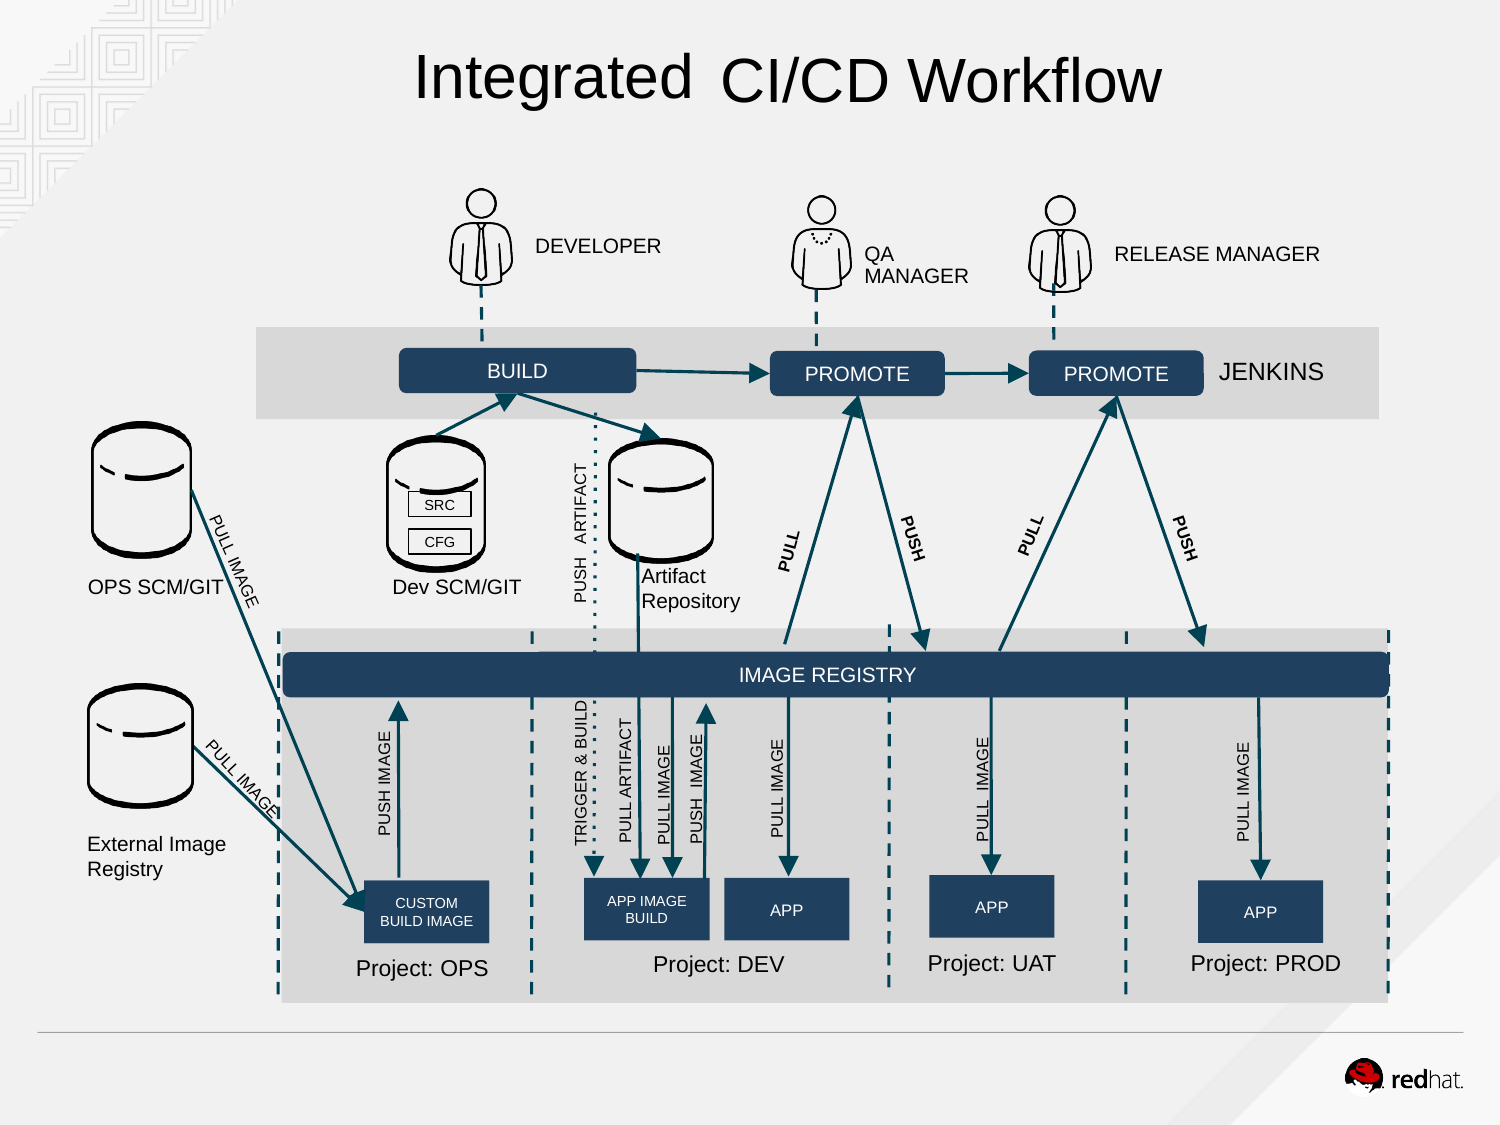

Integrated
 CI/CD Workflow
DEVELOPER
QA MANAGER
RELEASE MANAGER
BUILD
JENKINS
PROMOTE
PROMOTE
SRC
PUSH ARTIFACT
PULL
PULL
CFG
PUSH
PUSH
Artifact Repository
OPS SCM/GIT
Dev SCM/GIT
PULL IMAGE
 IMAGE REGISTRY
 IMAGE REGISTRY
TRIGGER & BUILD
PUSH IMAGE
PULL IMAGE
PULL IMAGE
 PULL IMAGE
 PULL ARTIFACT
 PULL IMAGE
 PUSH IMAGE
PULL IMAGE
External Image Registry
APP
APP IMAGE BUILD
APP
APP
CUSTOM BUILD IMAGE
CUSTOM BUILD IMAGE
Project: UAT
Project: PROD
Project: DEV
Project: OPS